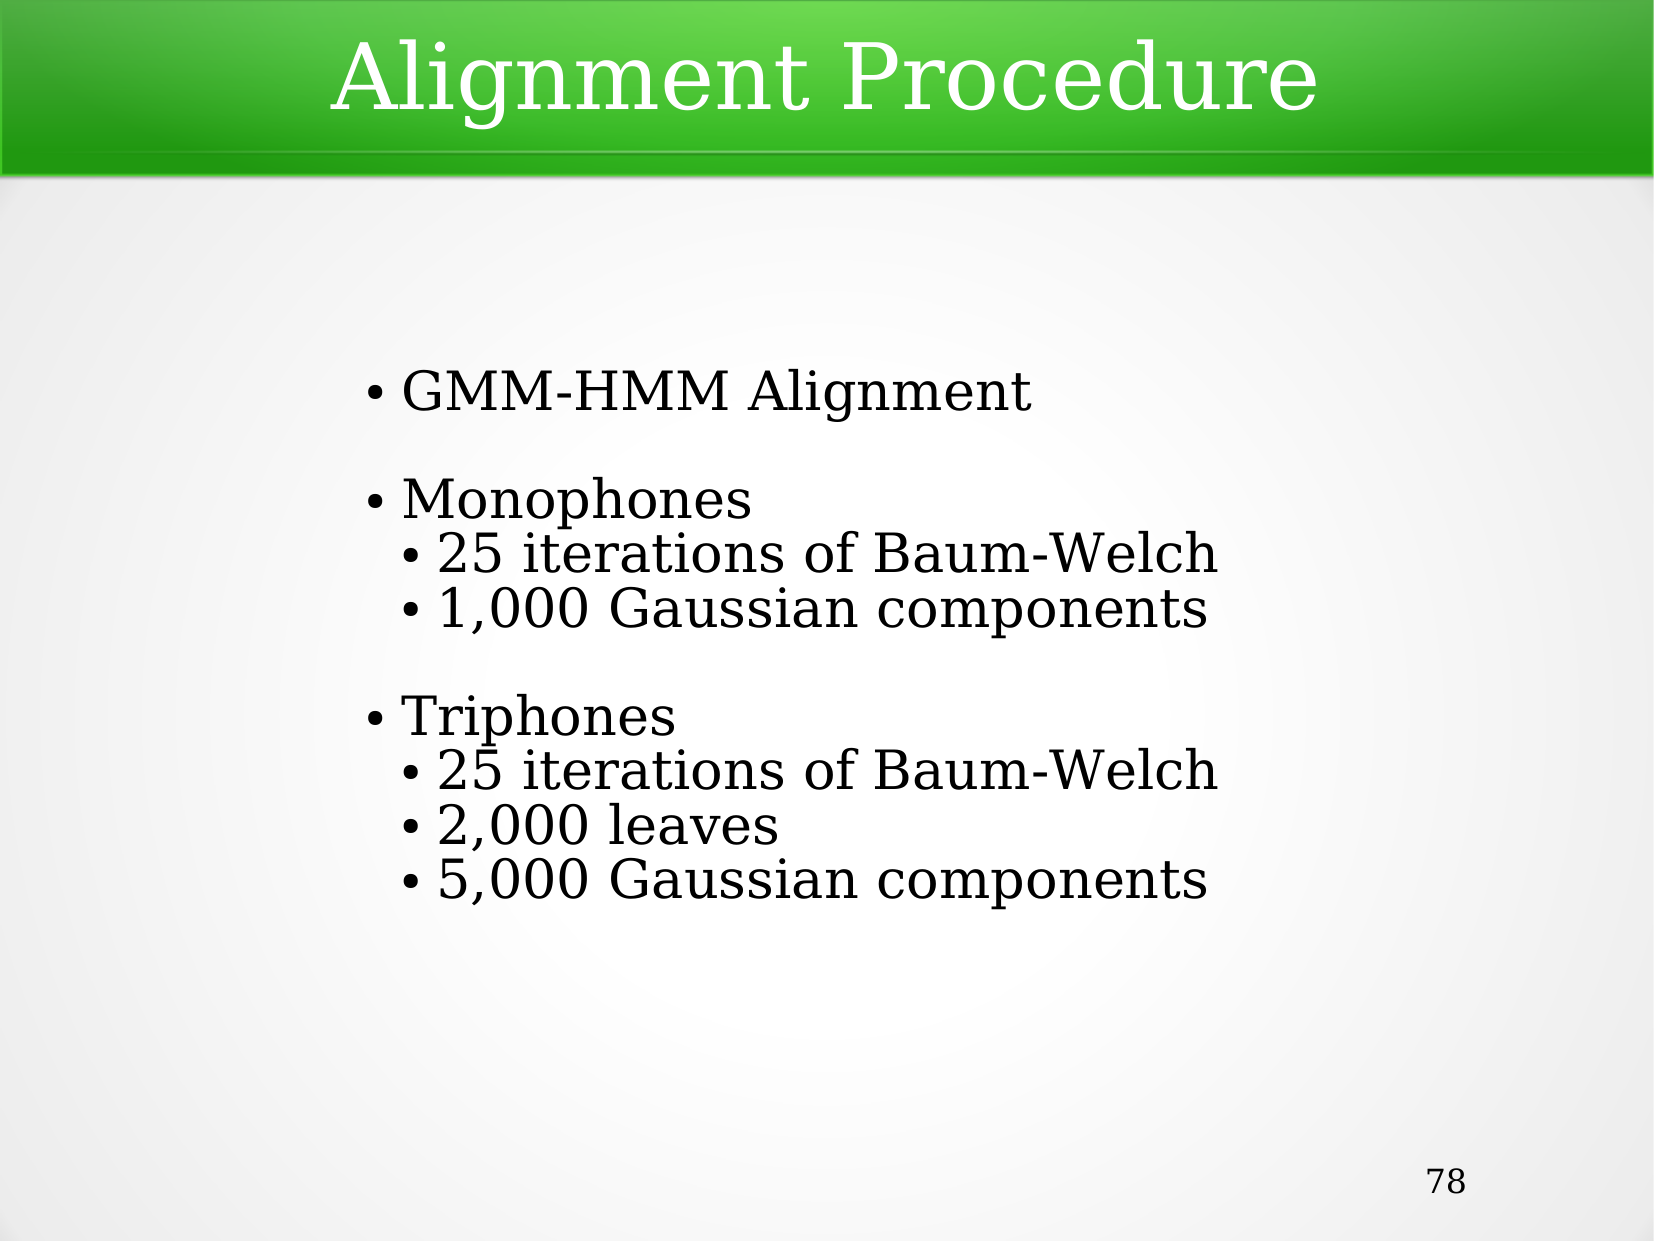

# Alignment Procedure
GMM-HMM Alignment
Monophones
25 iterations of Baum-Welch
1,000 Gaussian components
Triphones
25 iterations of Baum-Welch
2,000 leaves
5,000 Gaussian components